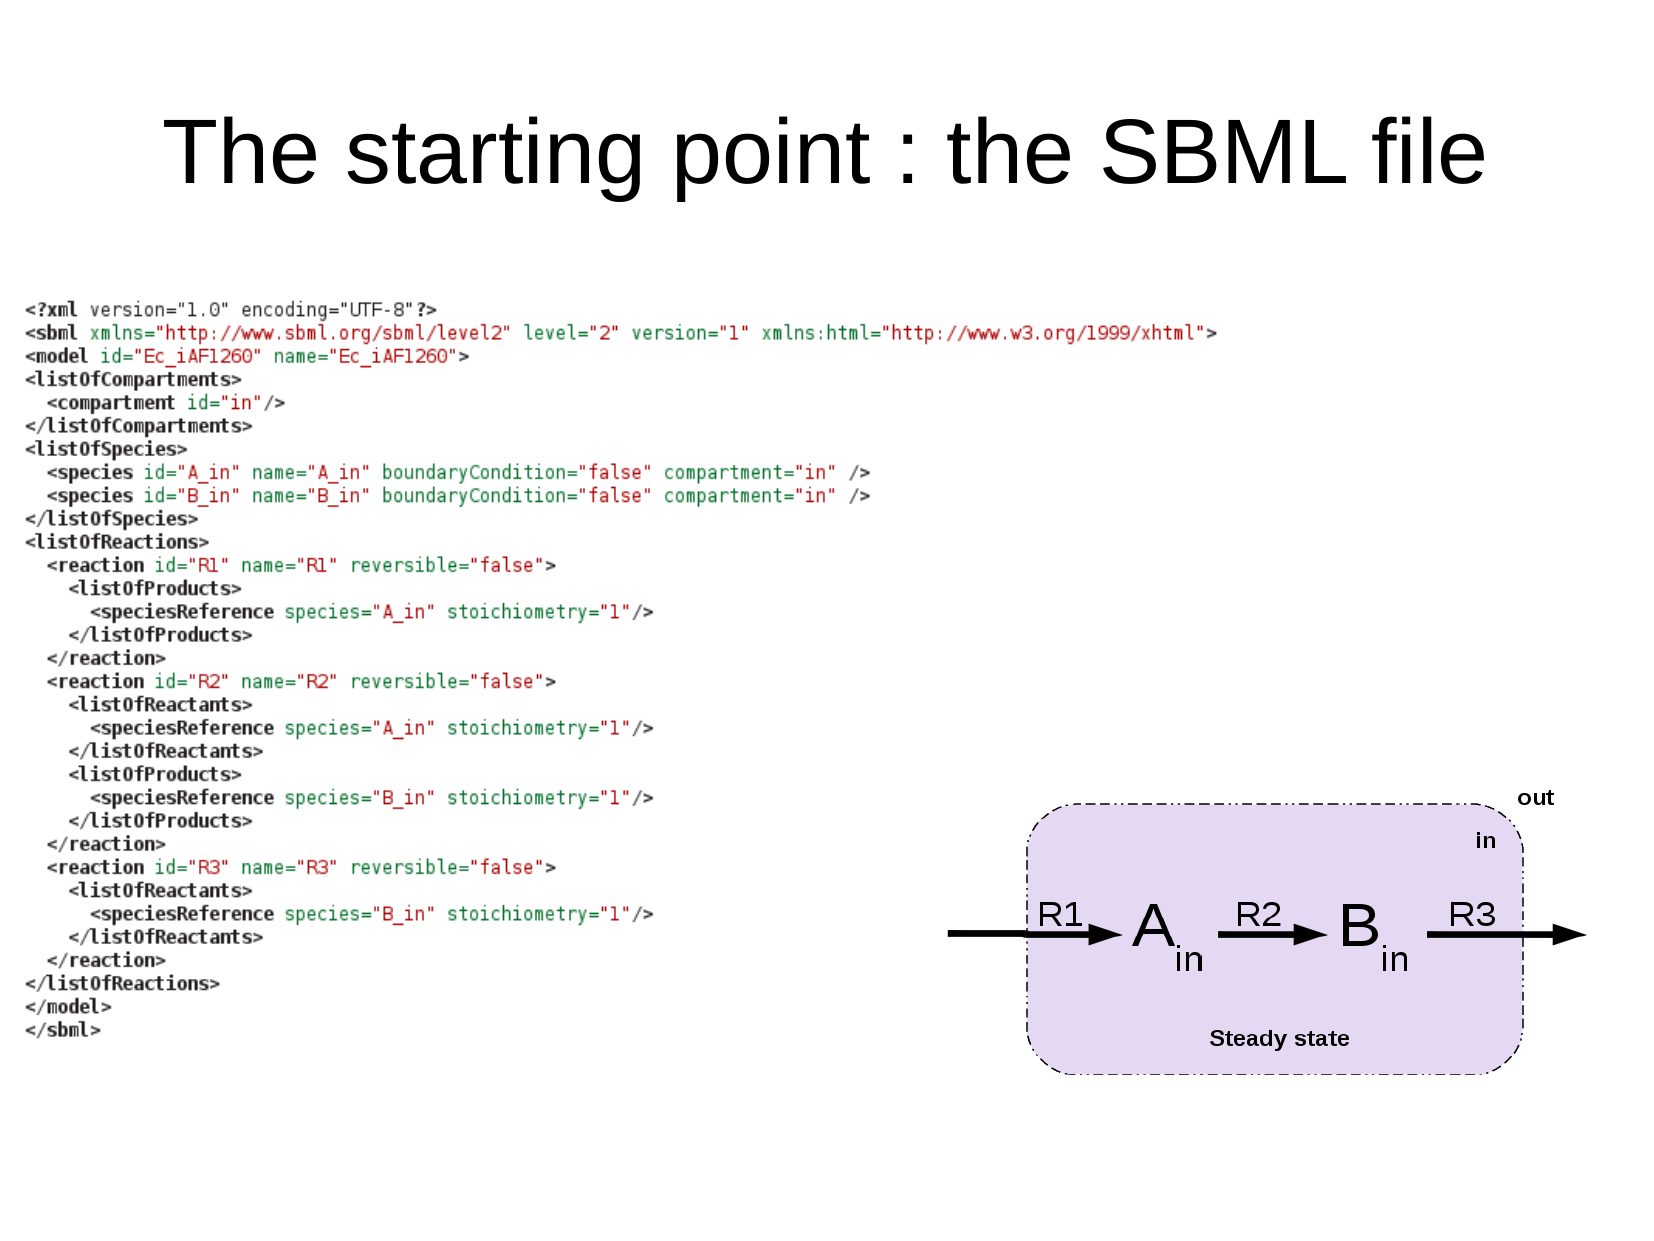

# The starting point : the SBML file